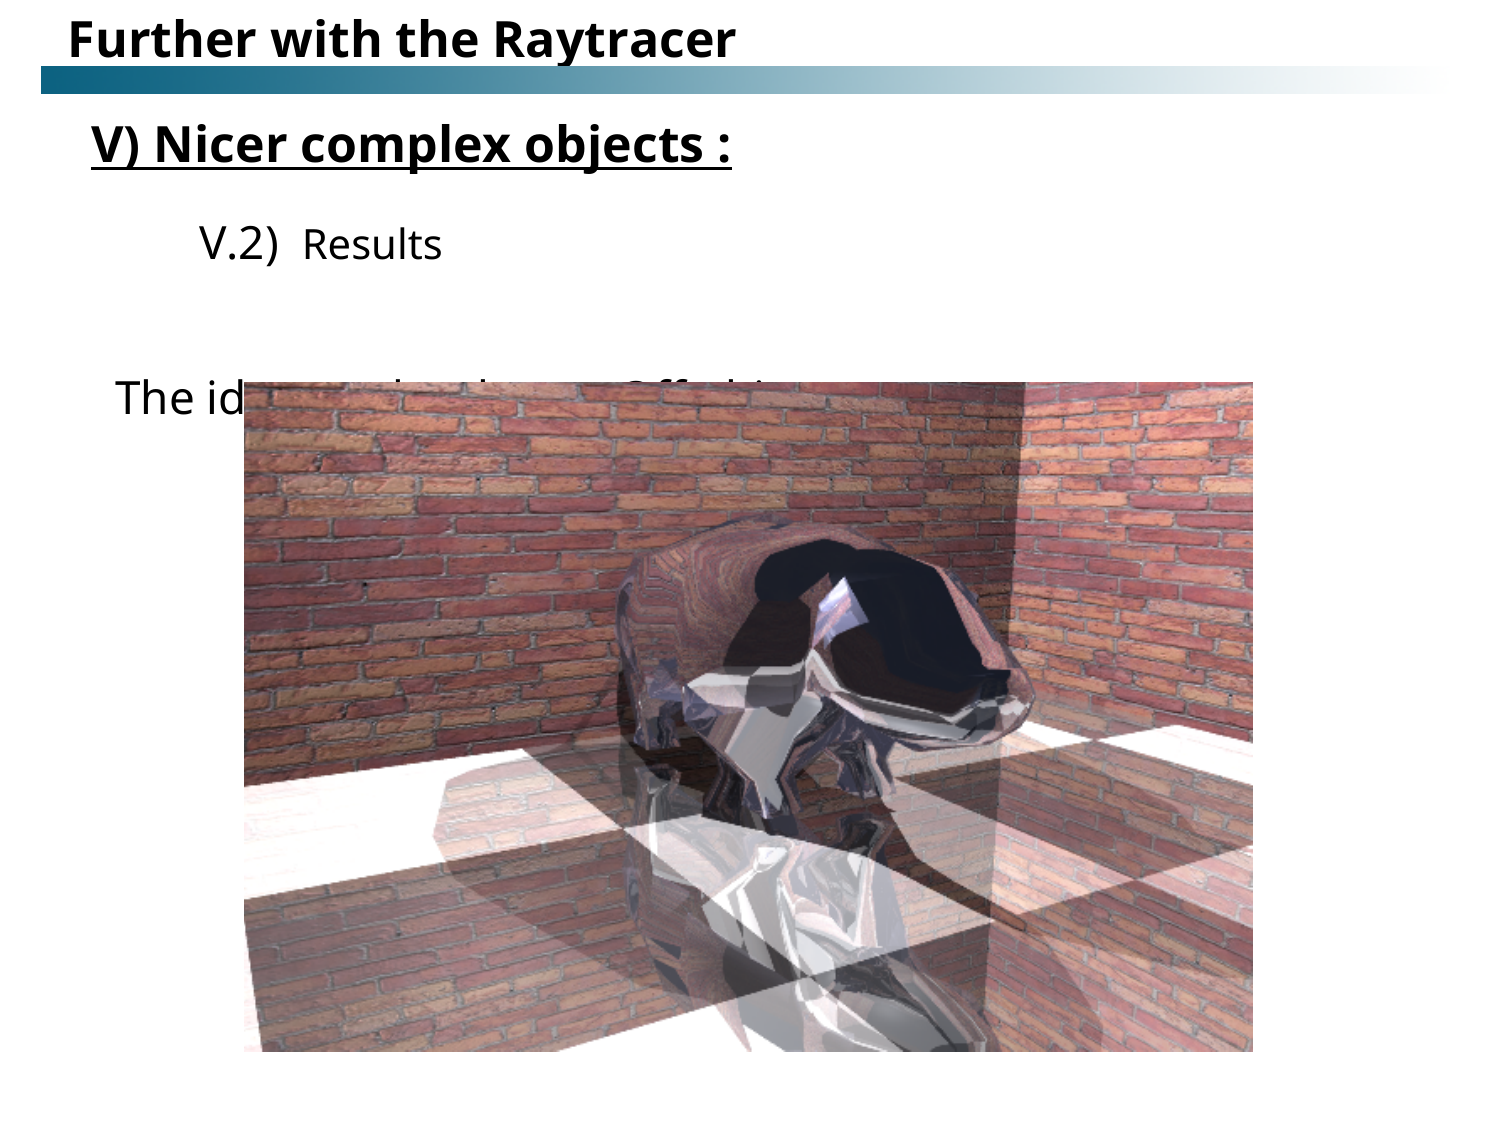

# Further with the Raytracer
V) Nicer complex objects :
V.2) Results
 The idea works also on Off objects